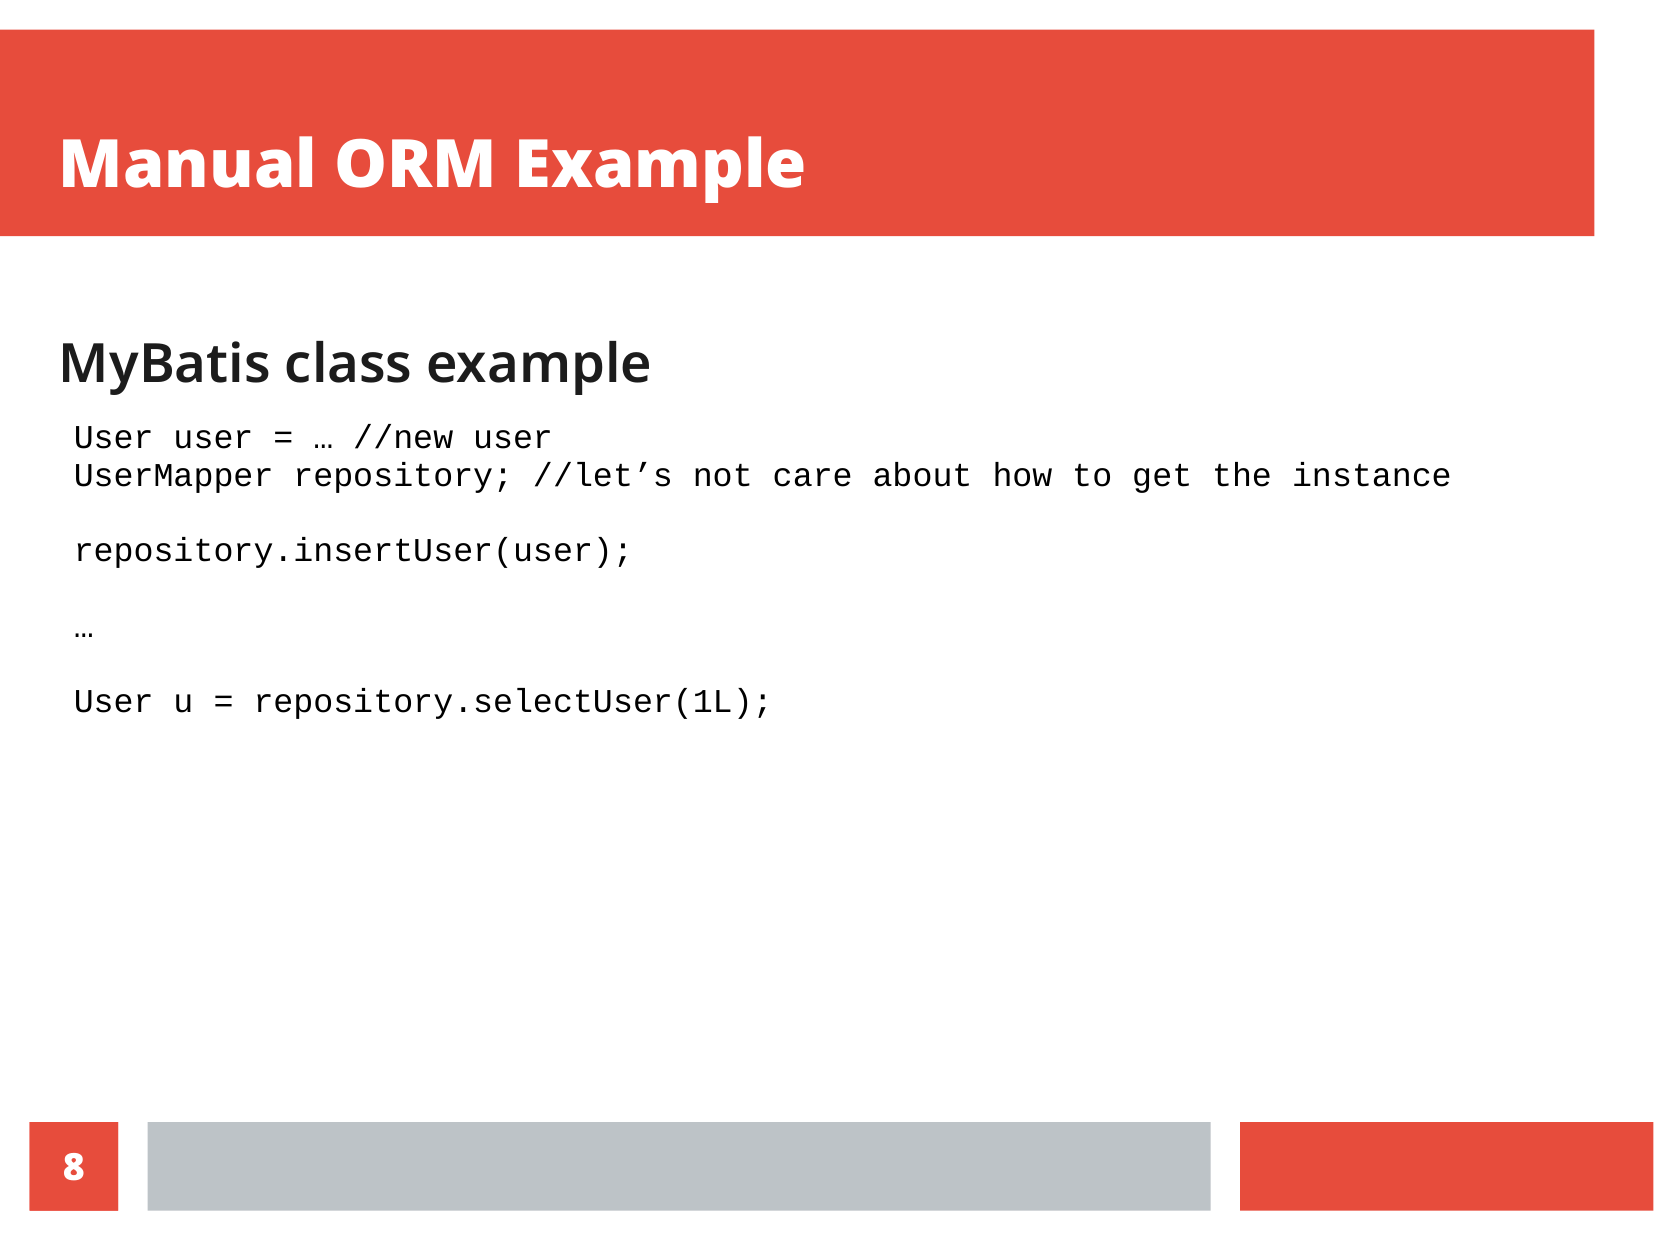

# Manual ORM Example
MyBatis class example
User user = … //new user
UserMapper repository; //let’s not care about how to get the instance
repository.insertUser(user);
…
User u = repository.selectUser(1L);
8